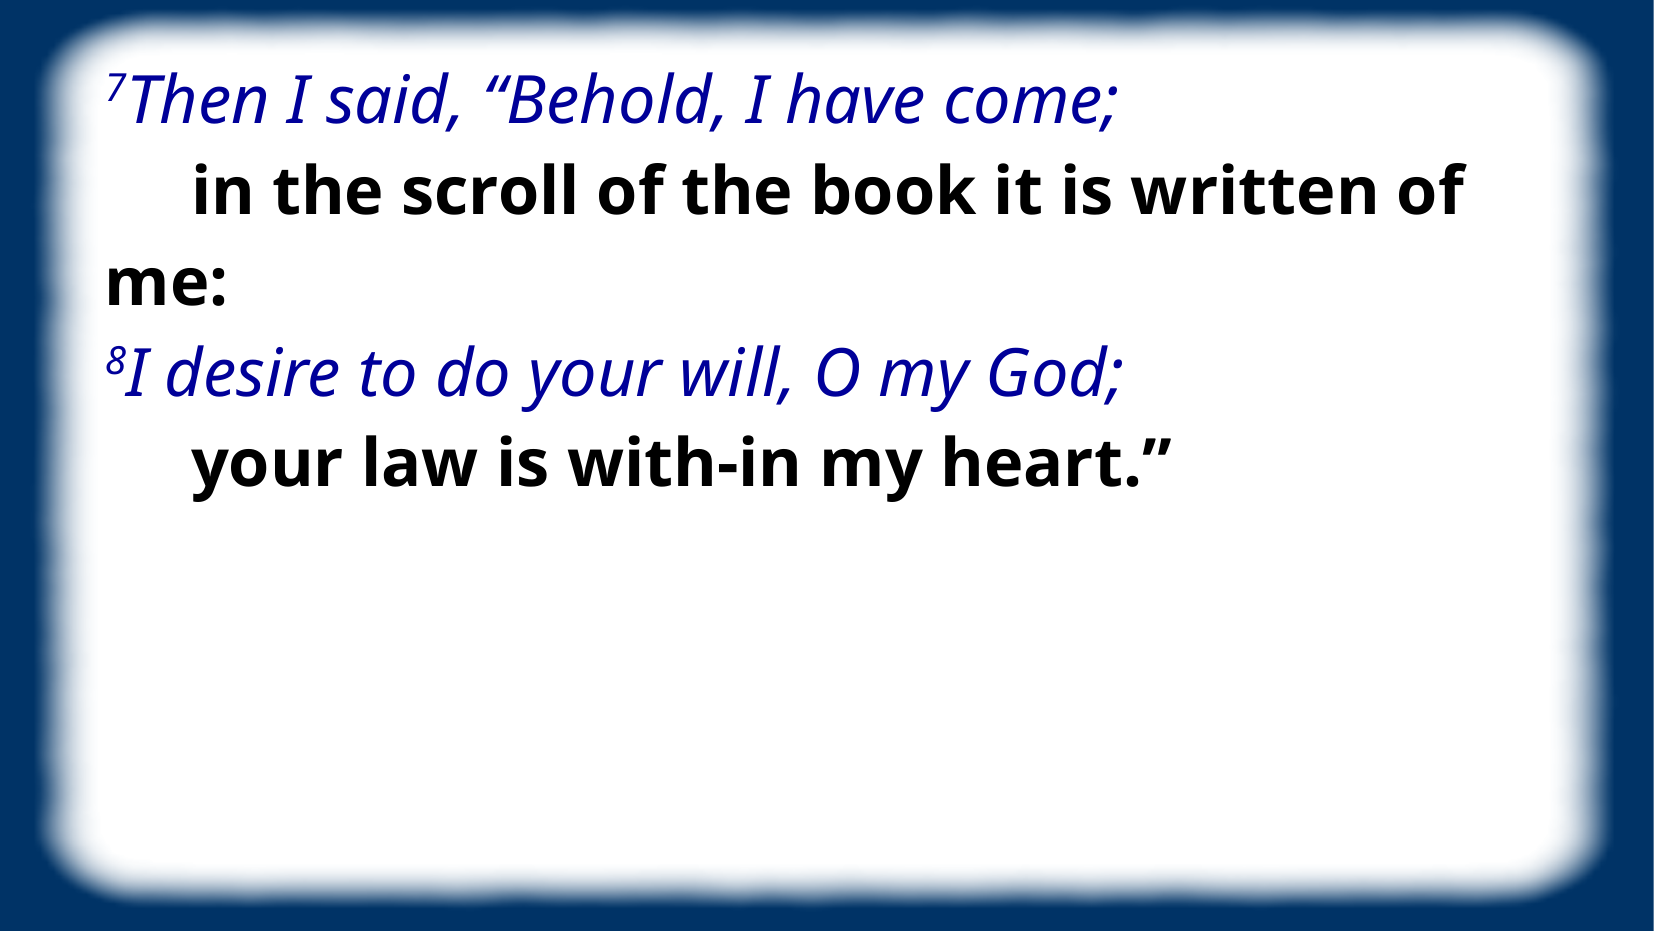

7Then I said, “Behold, I have come;
 in the scroll of the book it is written of me:
8I desire to do your will, O my God;
 your law is with-in my heart.”